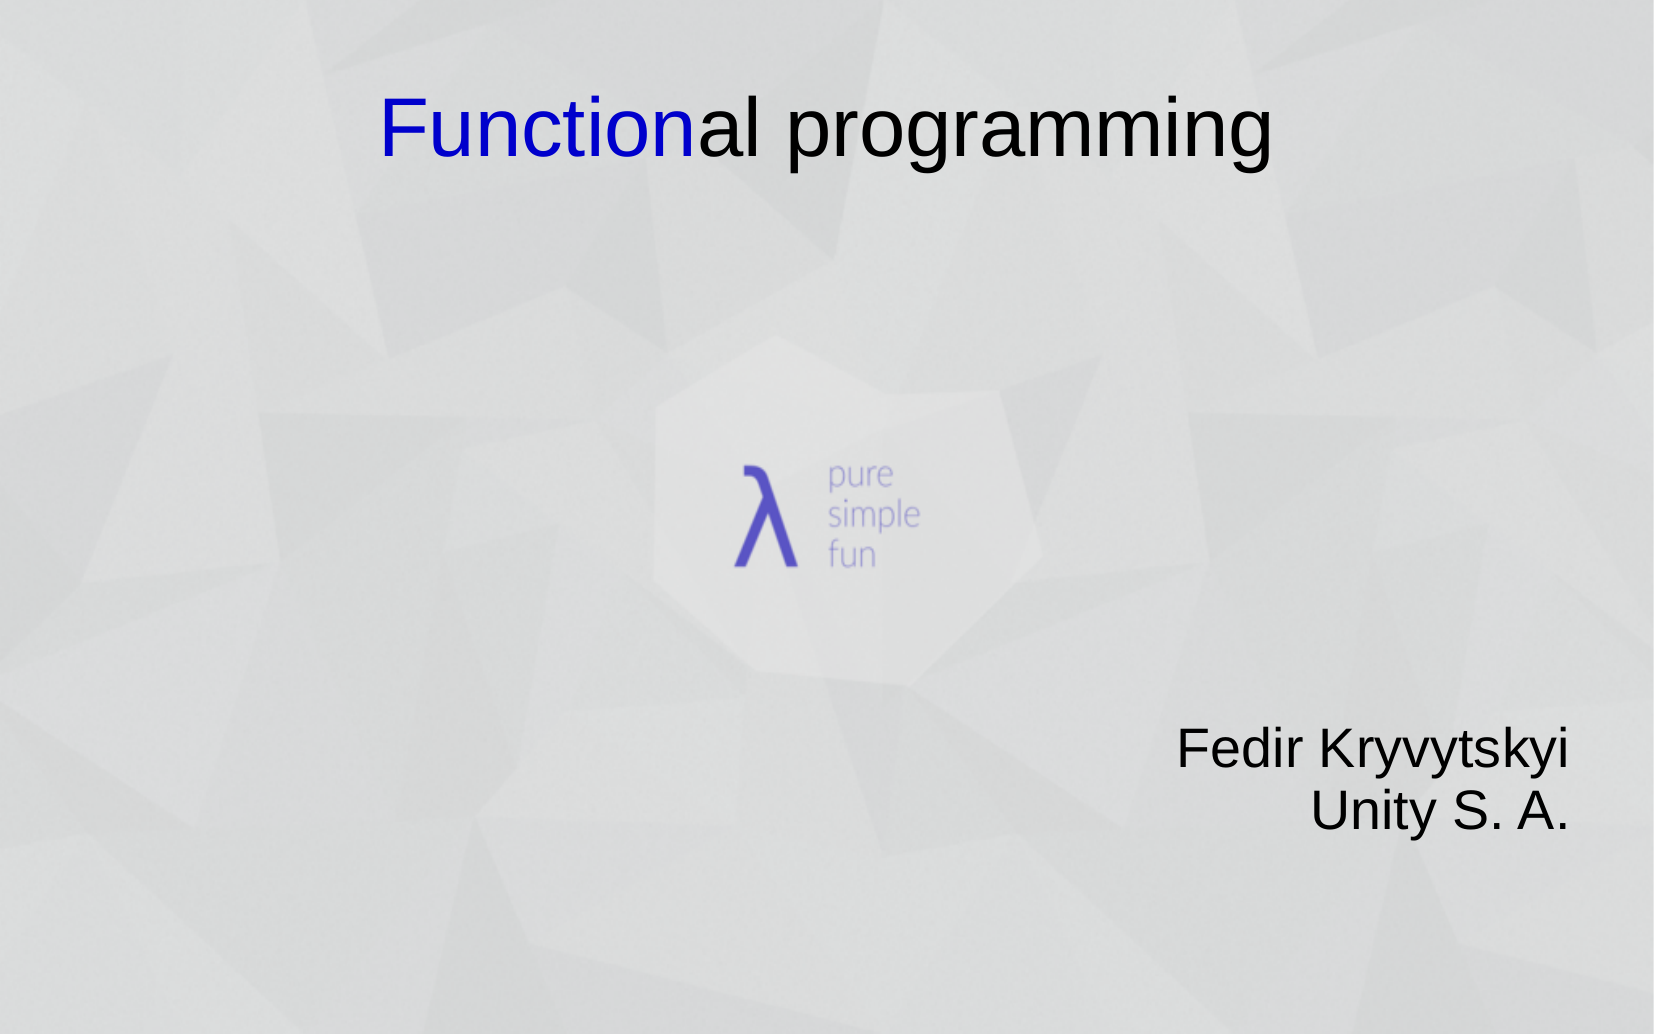

# Functional programming
Fedir Kryvytskyi
Unity S. A.